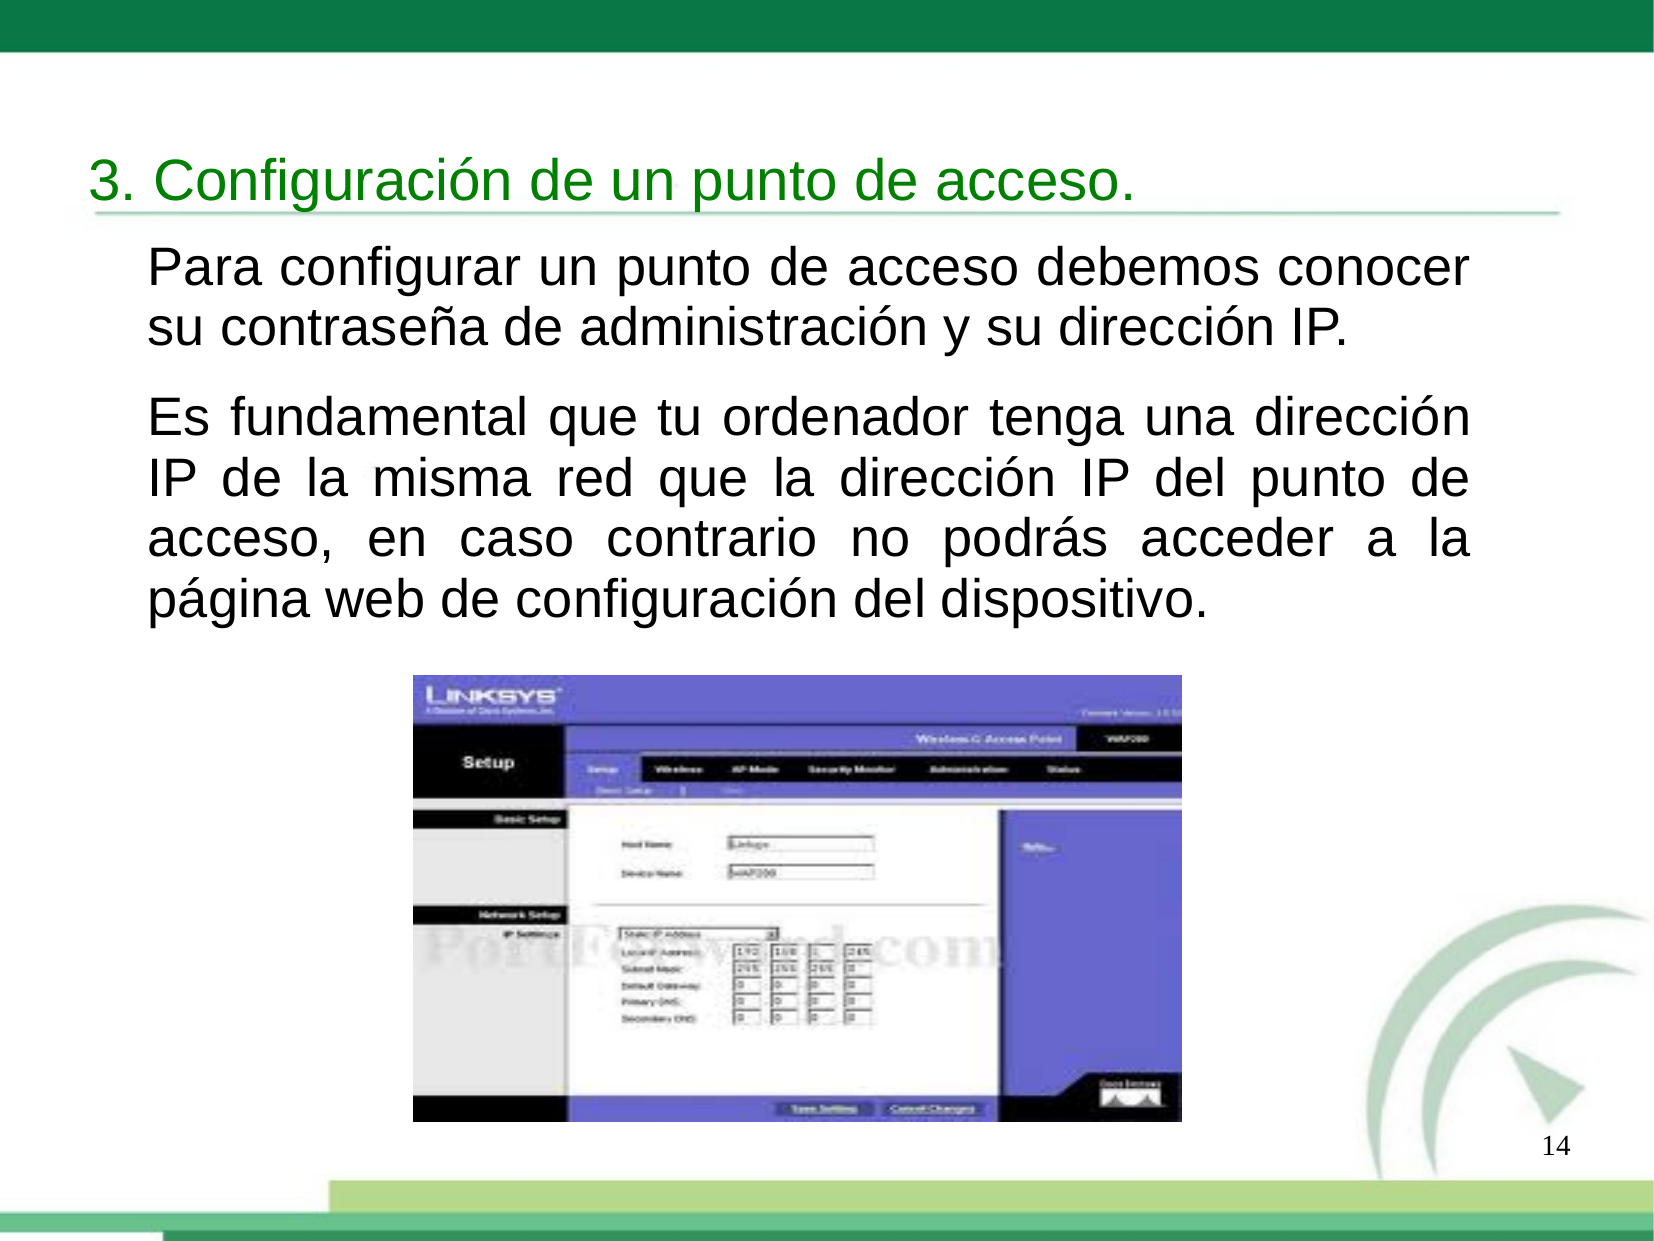

3. Configuración de un punto de acceso.
# Para configurar un punto de acceso debemos conocer su contraseña de administración y su dirección IP.
Es fundamental que tu ordenador tenga una dirección IP de la misma red que la dirección IP del punto de acceso, en caso contrario no podrás acceder a la página web de configuración del dispositivo.
14